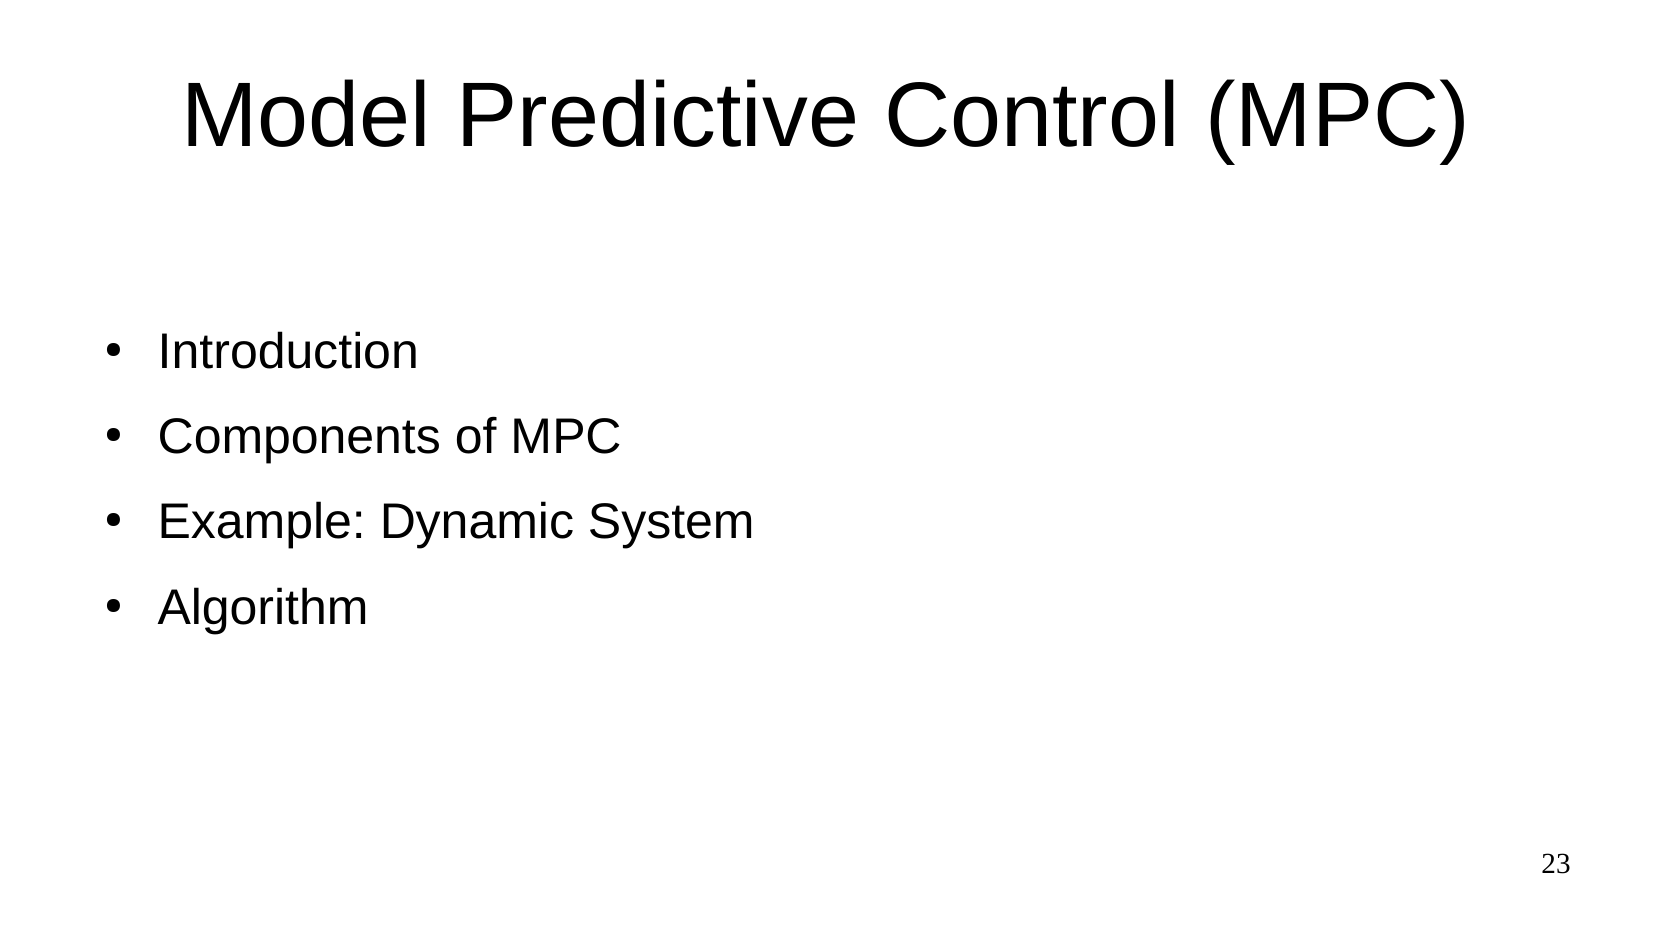

# Model Predictive Control (MPC)
Introduction
Components of MPC
Example: Dynamic System
Algorithm
23